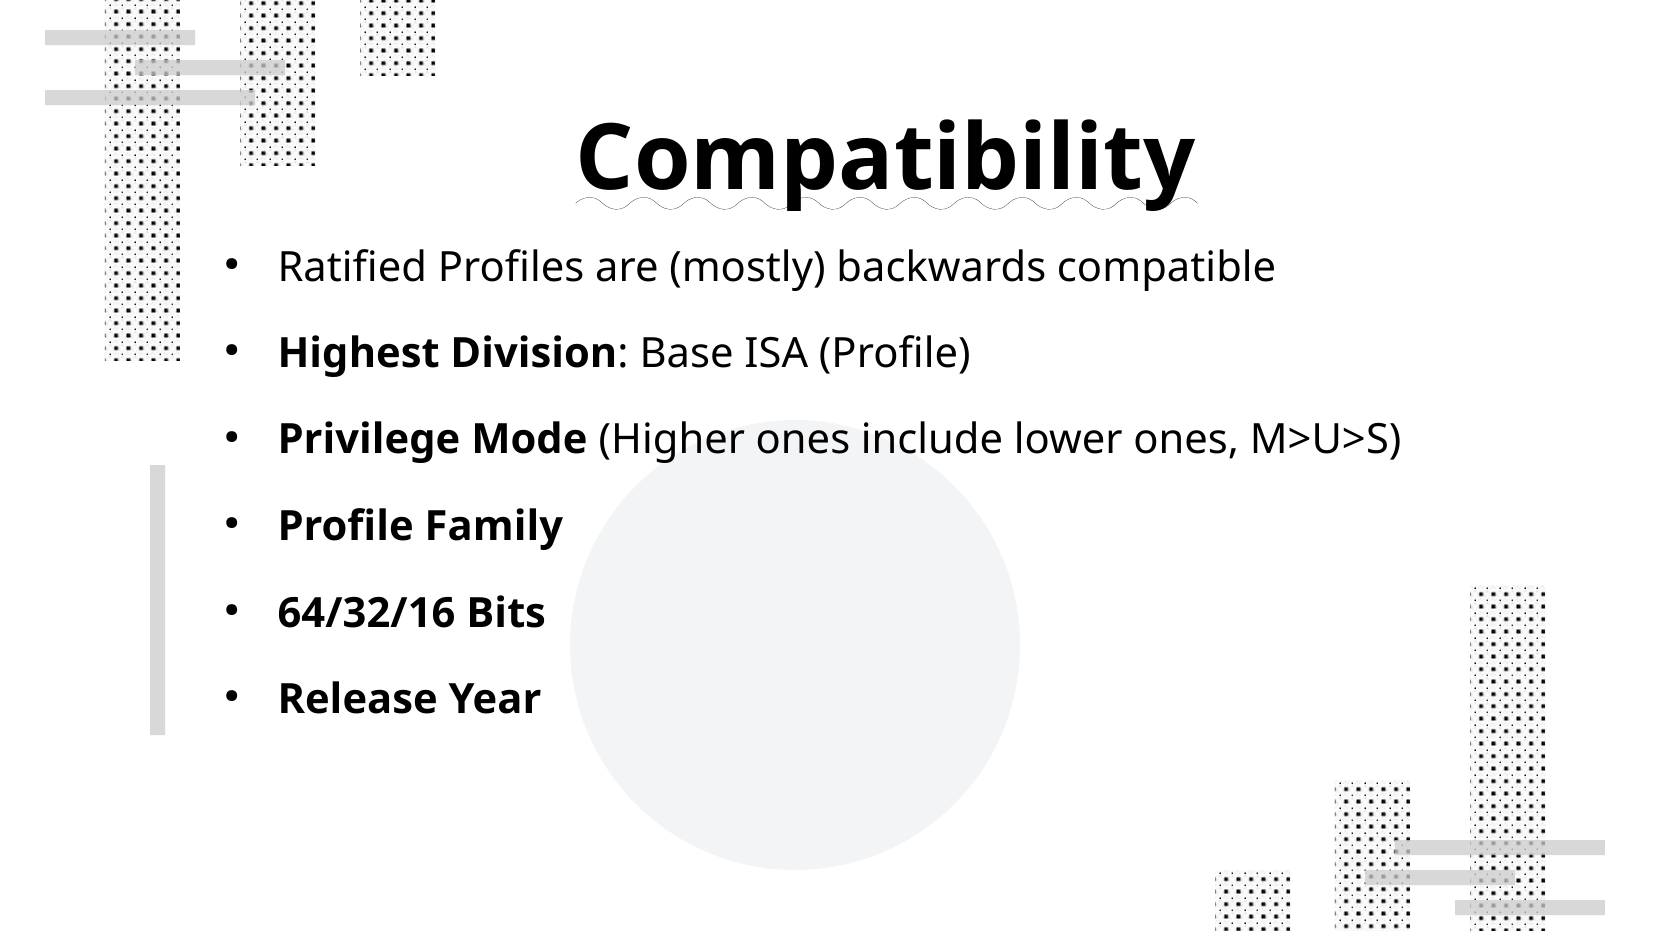

# Compatibility
Ratified Profiles are (mostly) backwards compatible
Highest Division: Base ISA (Profile)
Privilege Mode (Higher ones include lower ones, M>U>S)
Profile Family
64/32/16 Bits
Release Year